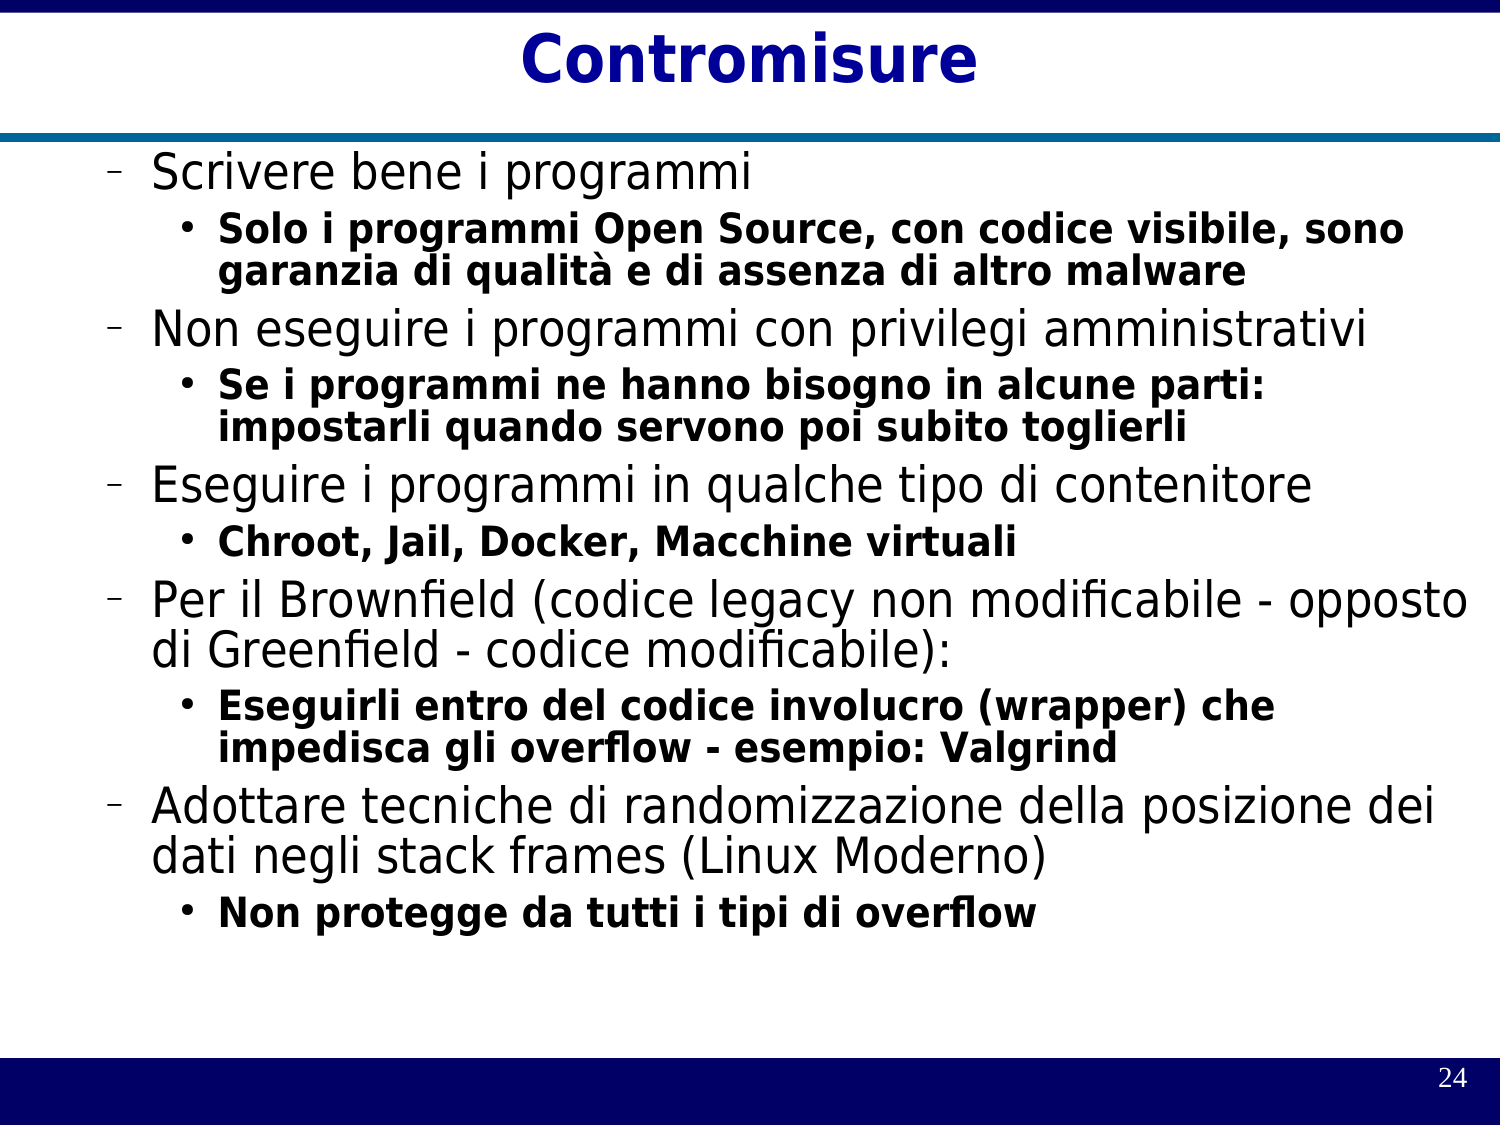

# Contromisure
Scrivere bene i programmi
Solo i programmi Open Source, con codice visibile, sono garanzia di qualità e di assenza di altro malware
Non eseguire i programmi con privilegi amministrativi
Se i programmi ne hanno bisogno in alcune parti: impostarli quando servono poi subito toglierli
Eseguire i programmi in qualche tipo di contenitore
Chroot, Jail, Docker, Macchine virtuali
Per il Brownfield (codice legacy non modificabile - opposto di Greenfield - codice modificabile):
Eseguirli entro del codice involucro (wrapper) che impedisca gli overflow - esempio: Valgrind
Adottare tecniche di randomizzazione della posizione dei dati negli stack frames (Linux Moderno)
Non protegge da tutti i tipi di overflow